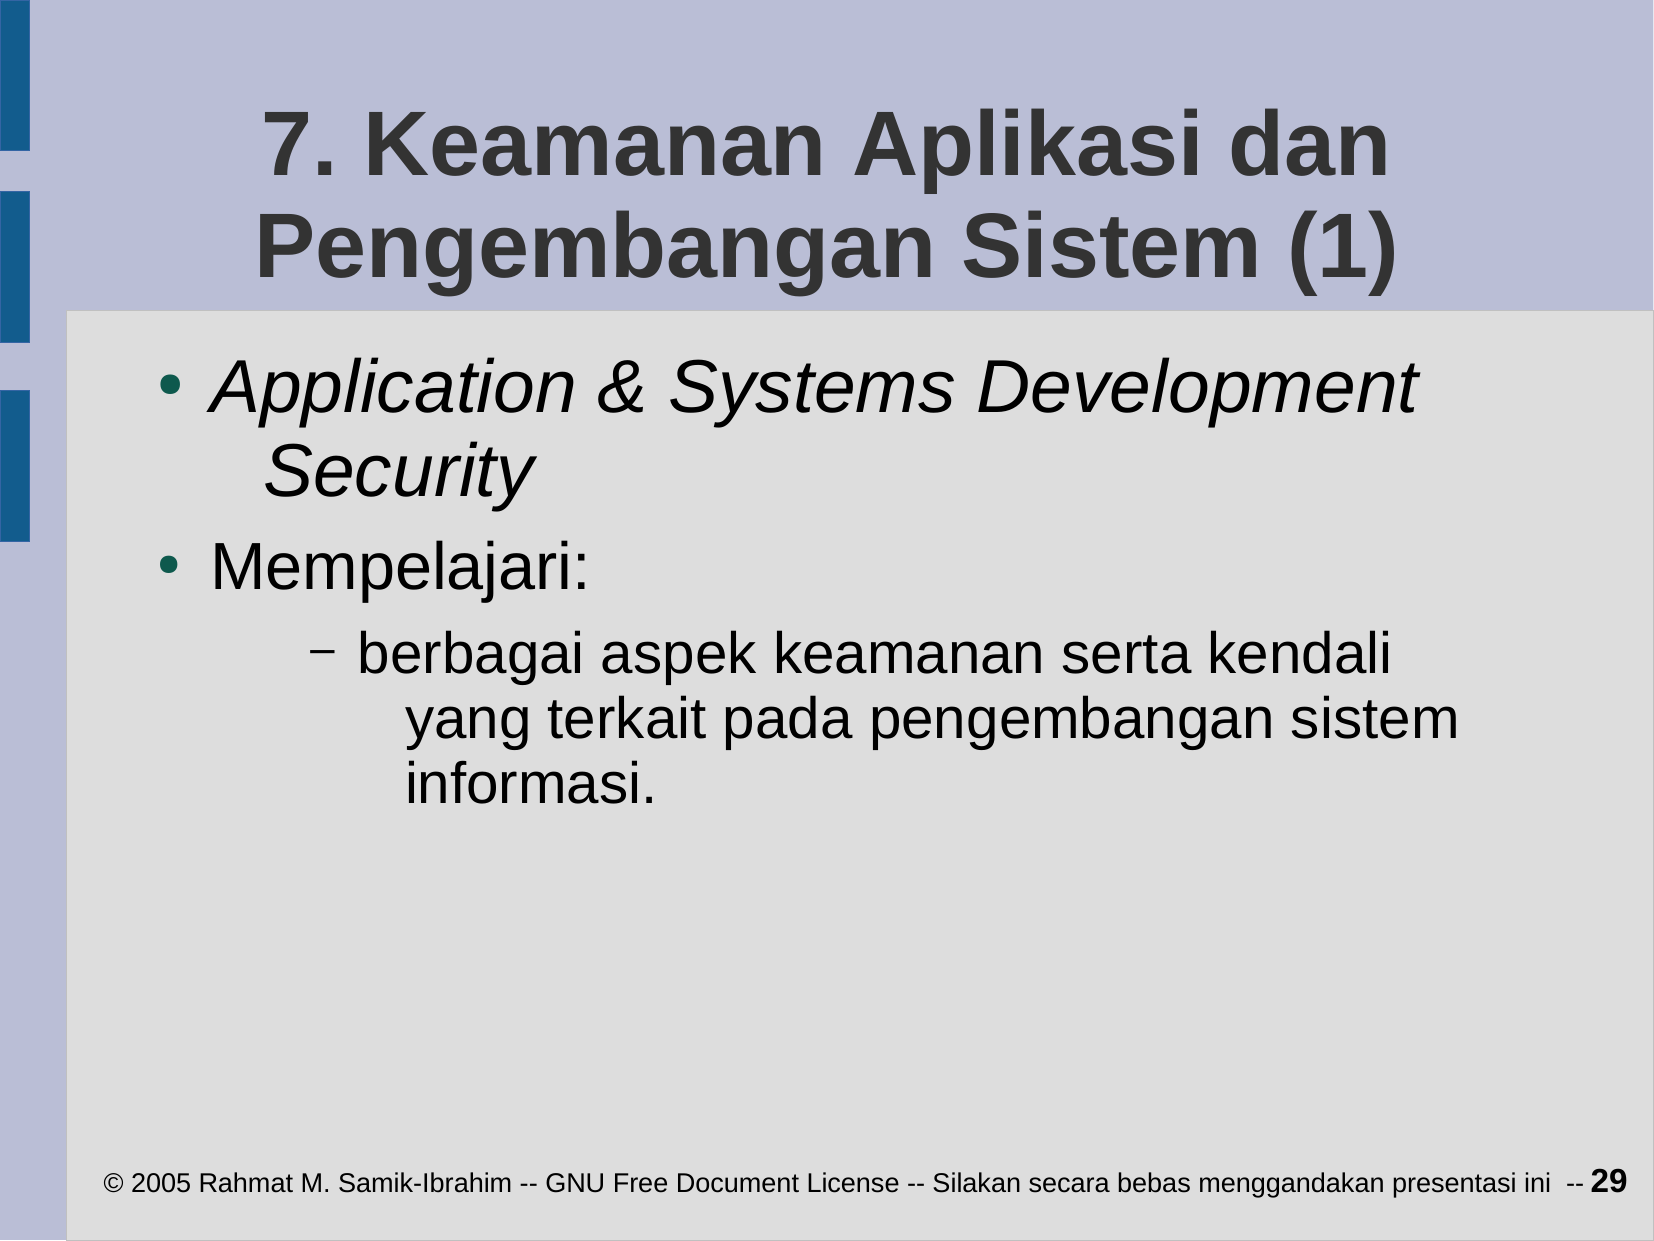

# 7. Keamanan Aplikasi dan Pengembangan Sistem (1)
Application & Systems Development Security
Mempelajari:
berbagai aspek keamanan serta kendali yang terkait pada pengembangan sistem informasi.